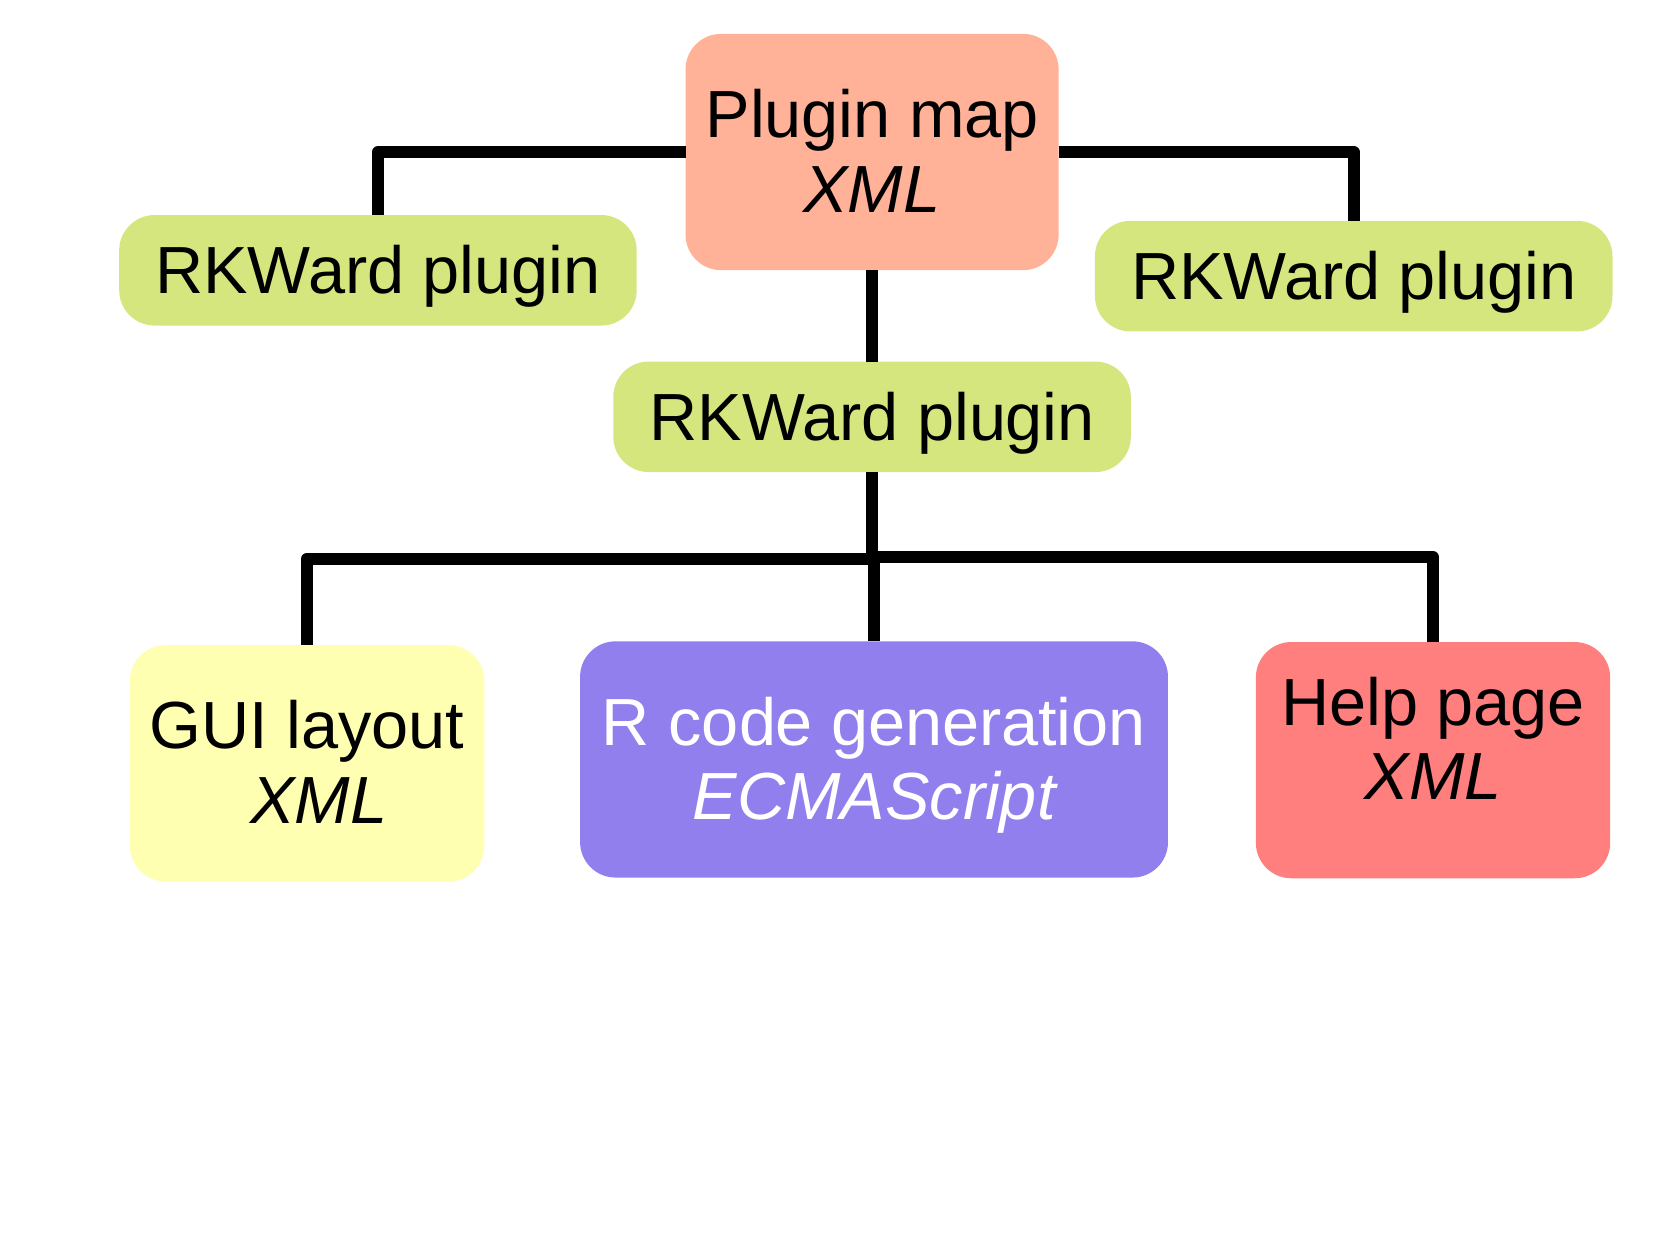

Plugin map
XML
RKWard plugin
RKWard plugin
RKWard plugin
R code generation
ECMAScript
Help page
XML
GUI layout
XML